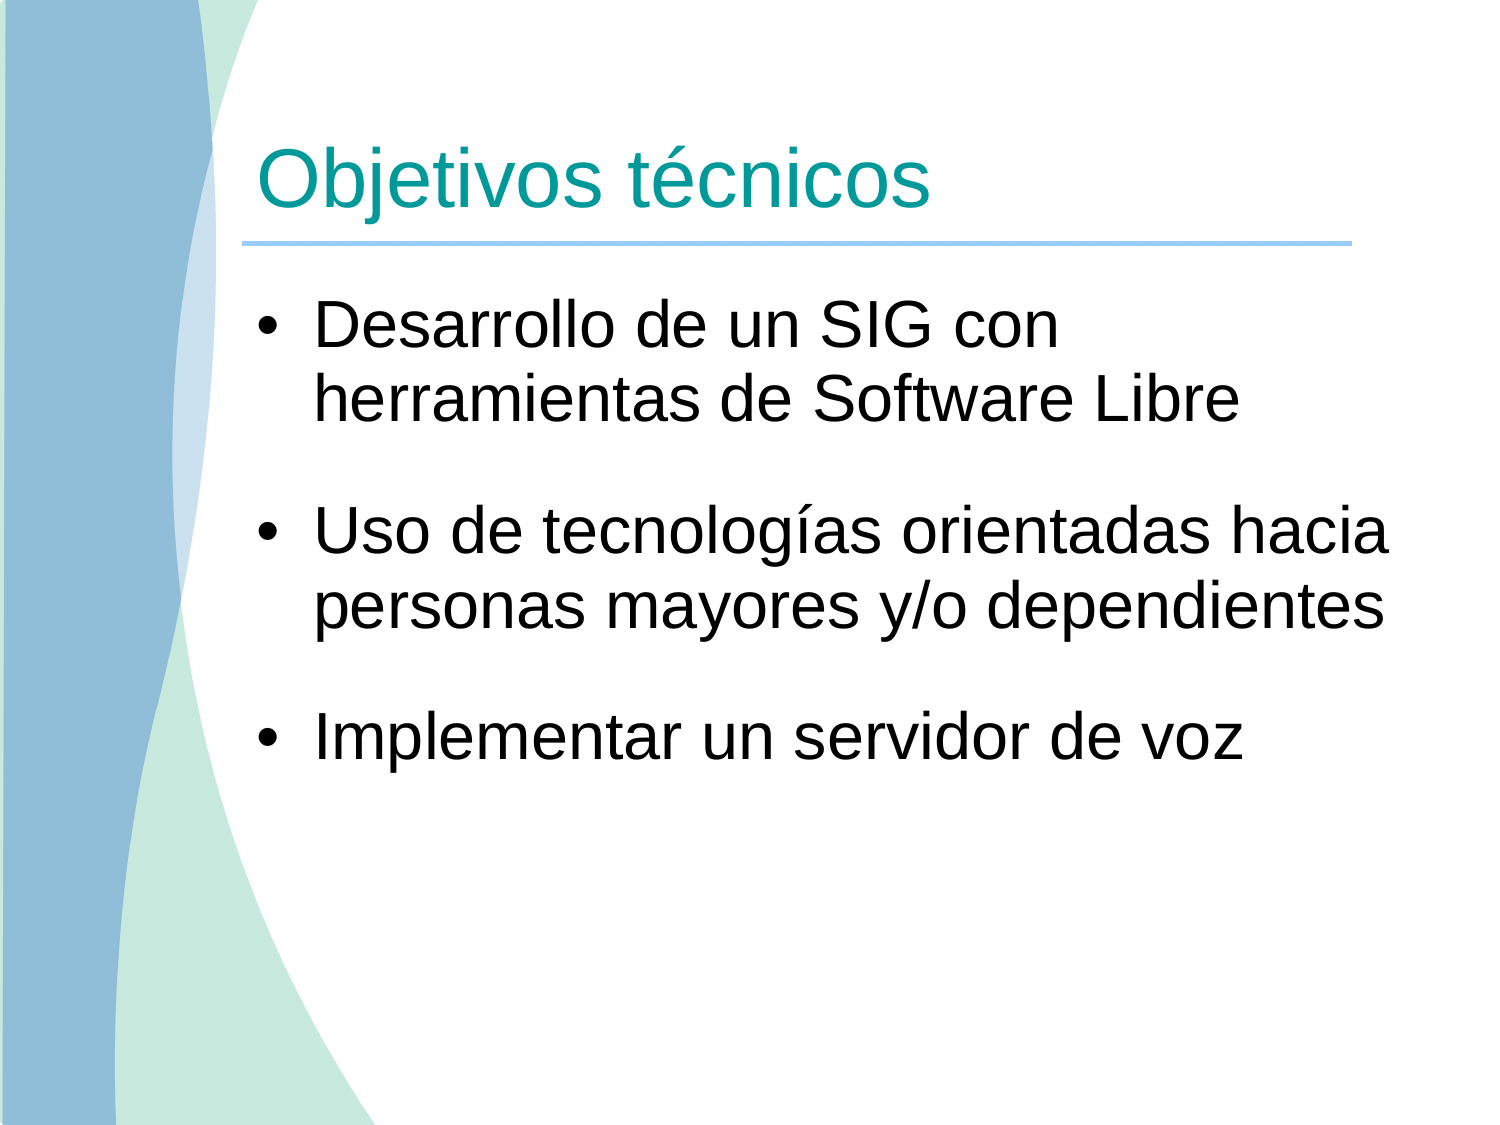

# Objetivos técnicos
Desarrollo de un SIG con herramientas de Software Libre
Uso de tecnologías orientadas hacia personas mayores y/o dependientes
Implementar un servidor de voz